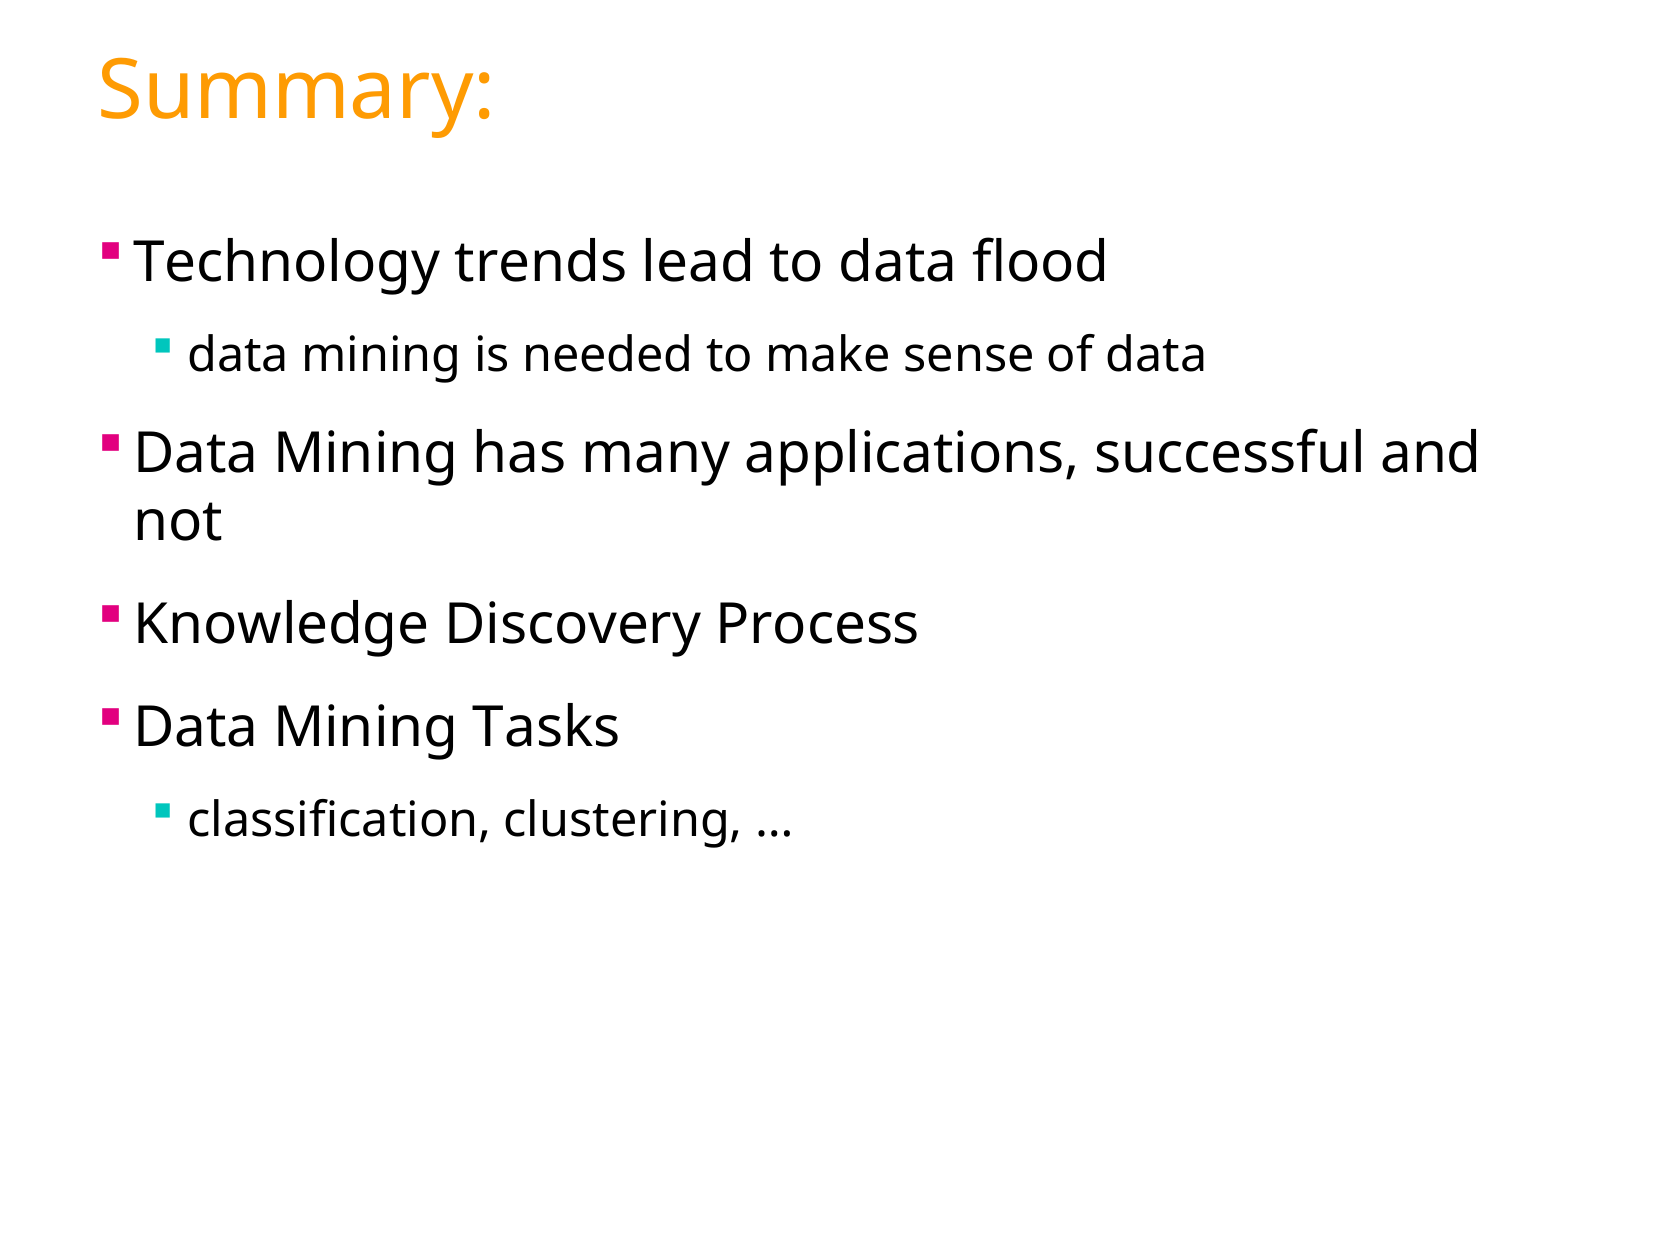

# Summary:
Technology trends lead to data flood
data mining is needed to make sense of data
Data Mining has many applications, successful and not
Knowledge Discovery Process
Data Mining Tasks
classification, clustering, …